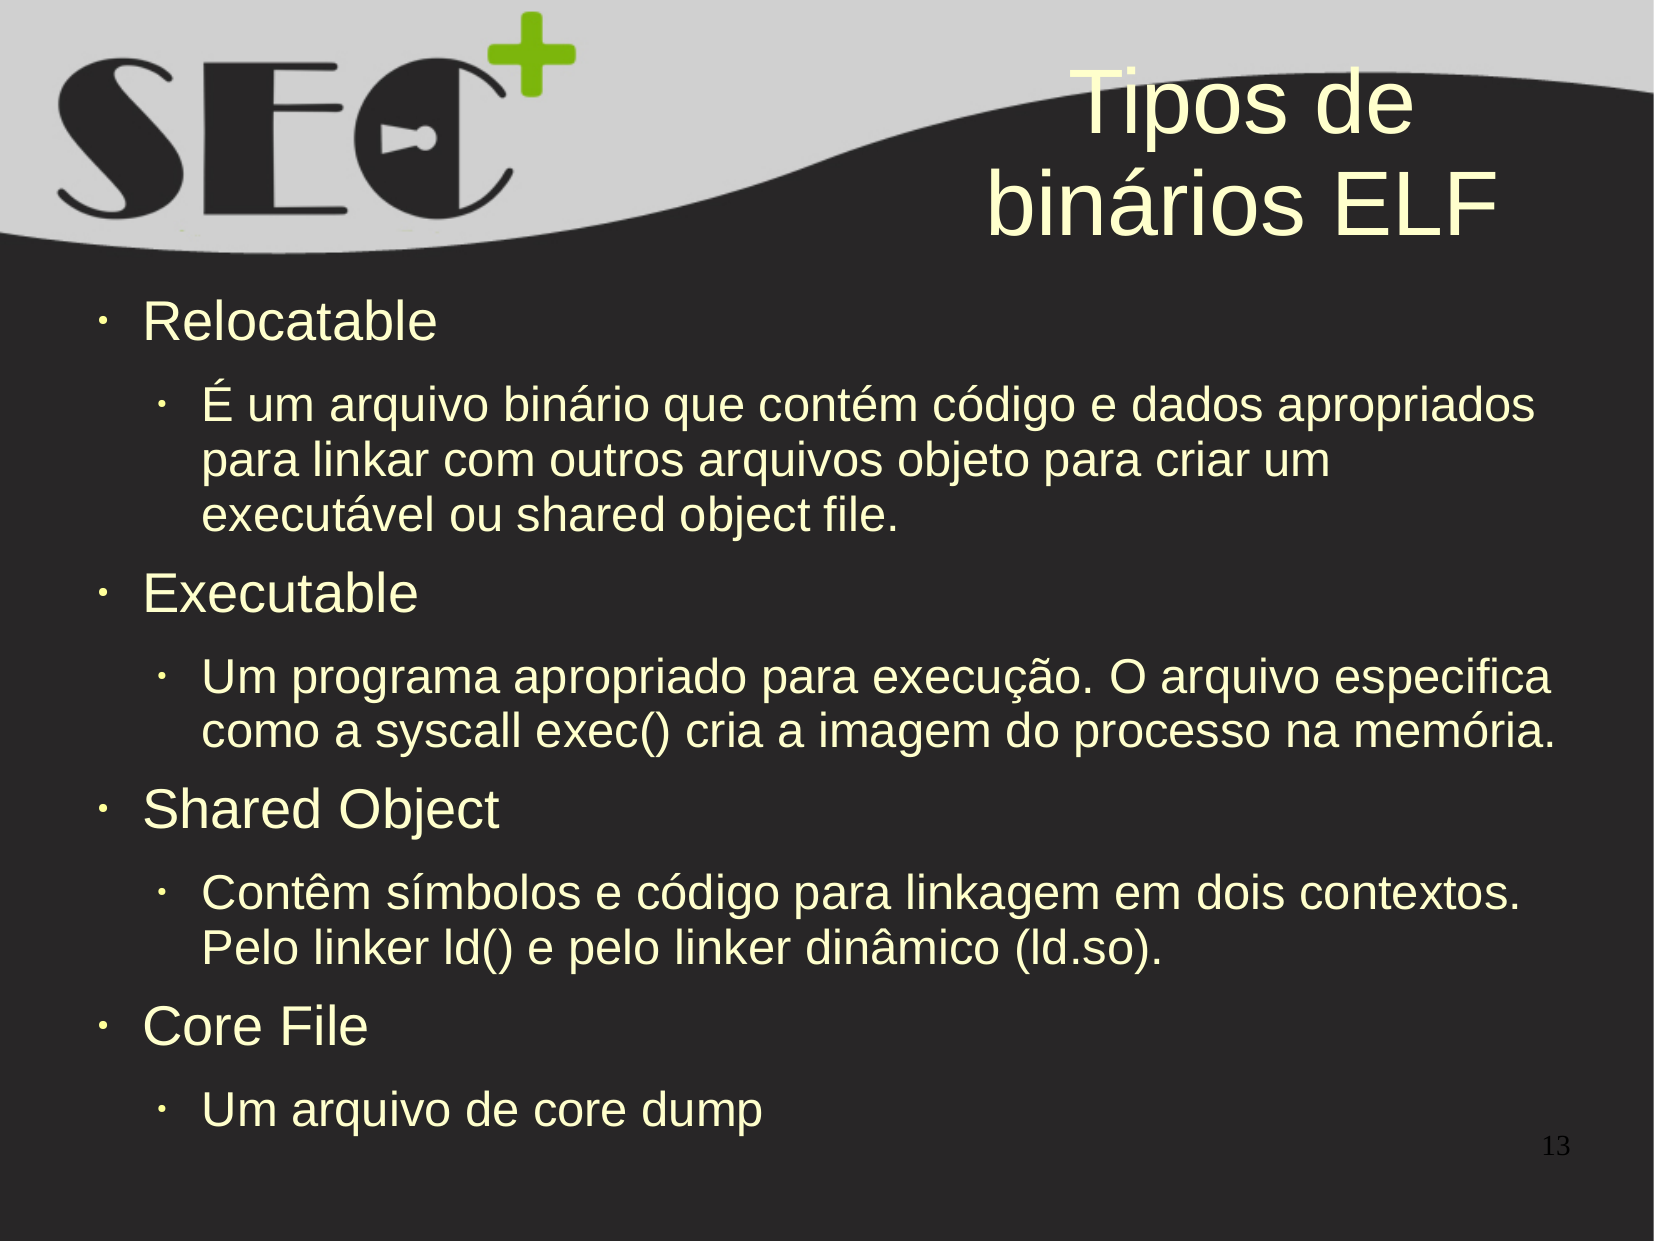

# Tipos de binários ELF
Relocatable
É um arquivo binário que contém código e dados apropriados para linkar com outros arquivos objeto para criar um executável ou shared object file.
Executable
Um programa apropriado para execução. O arquivo especifica como a syscall exec() cria a imagem do processo na memória.
Shared Object
Contêm símbolos e código para linkagem em dois contextos. Pelo linker ld() e pelo linker dinâmico (ld.so).
Core File
Um arquivo de core dump
13